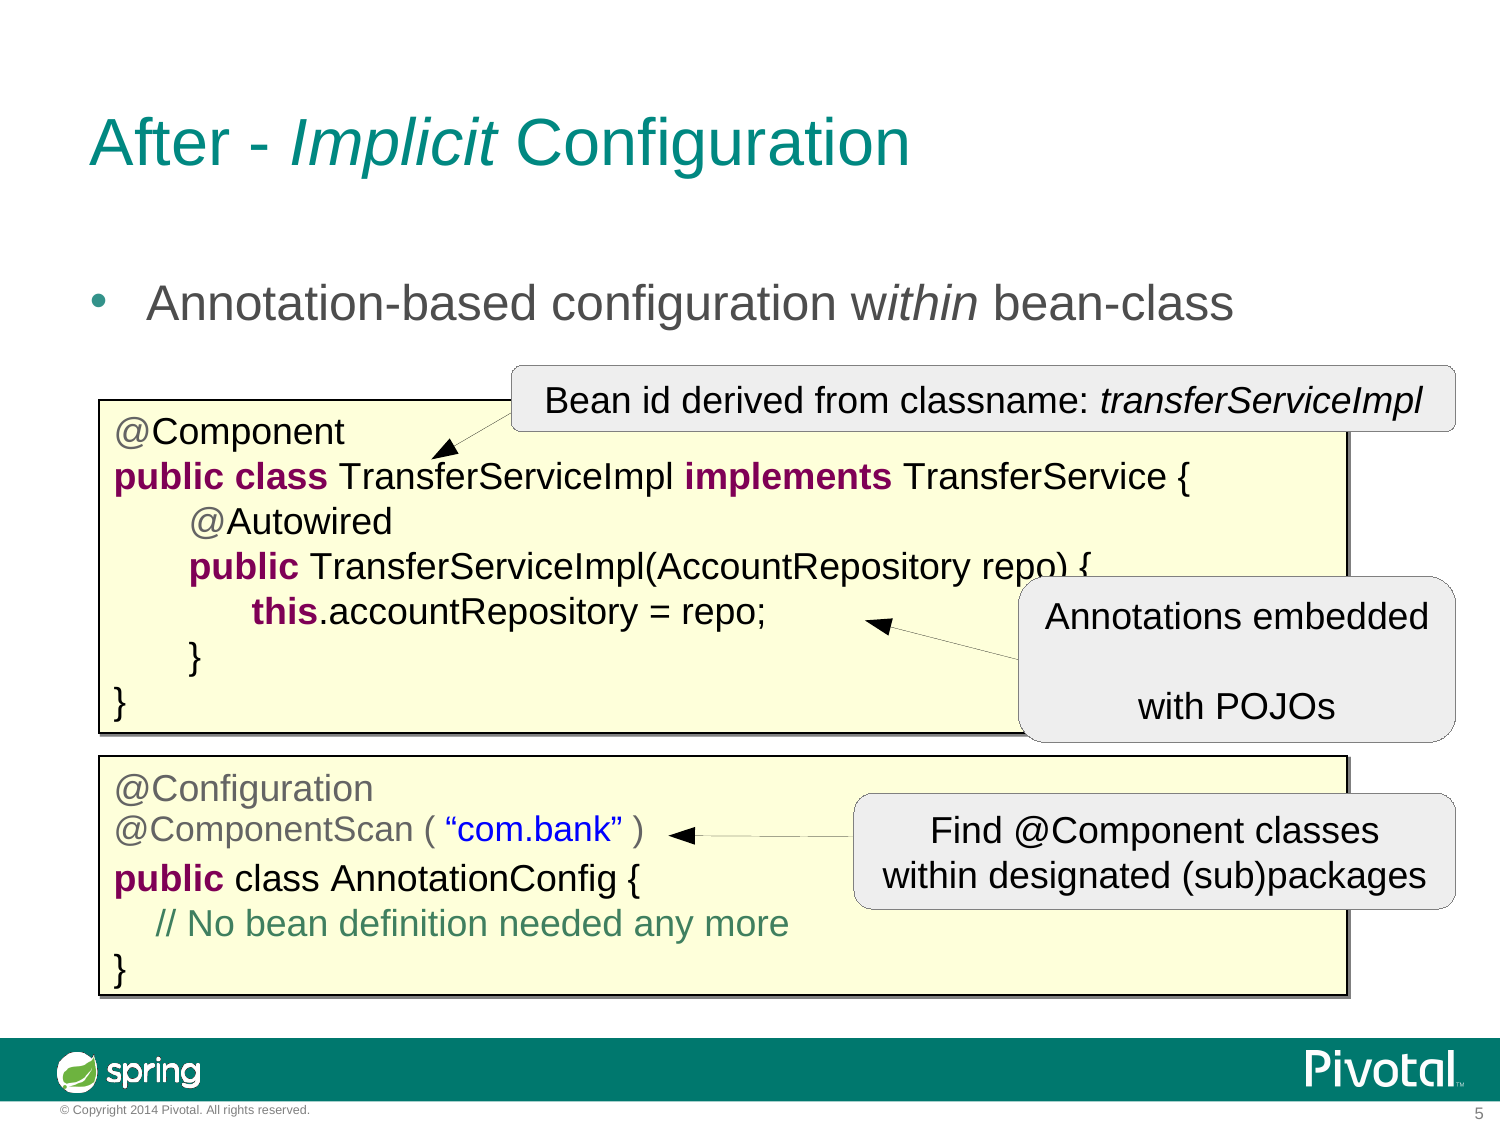

# After - Implicit Configuration
Annotation-based configuration within bean-class
Bean id derived from classname: transferServiceImpl
@Component
public class TransferServiceImpl implements TransferService {
	@Autowired
	public TransferServiceImpl(AccountRepository repo) {
	 this.accountRepository = repo;
	}
}
Annotations embedded
with POJOs
@Configuration
public class AnnotationConfig {
 // No bean definition needed any more
}
Find @Component classes
within designated (sub)packages
@ComponentScan ( “com.bank” )